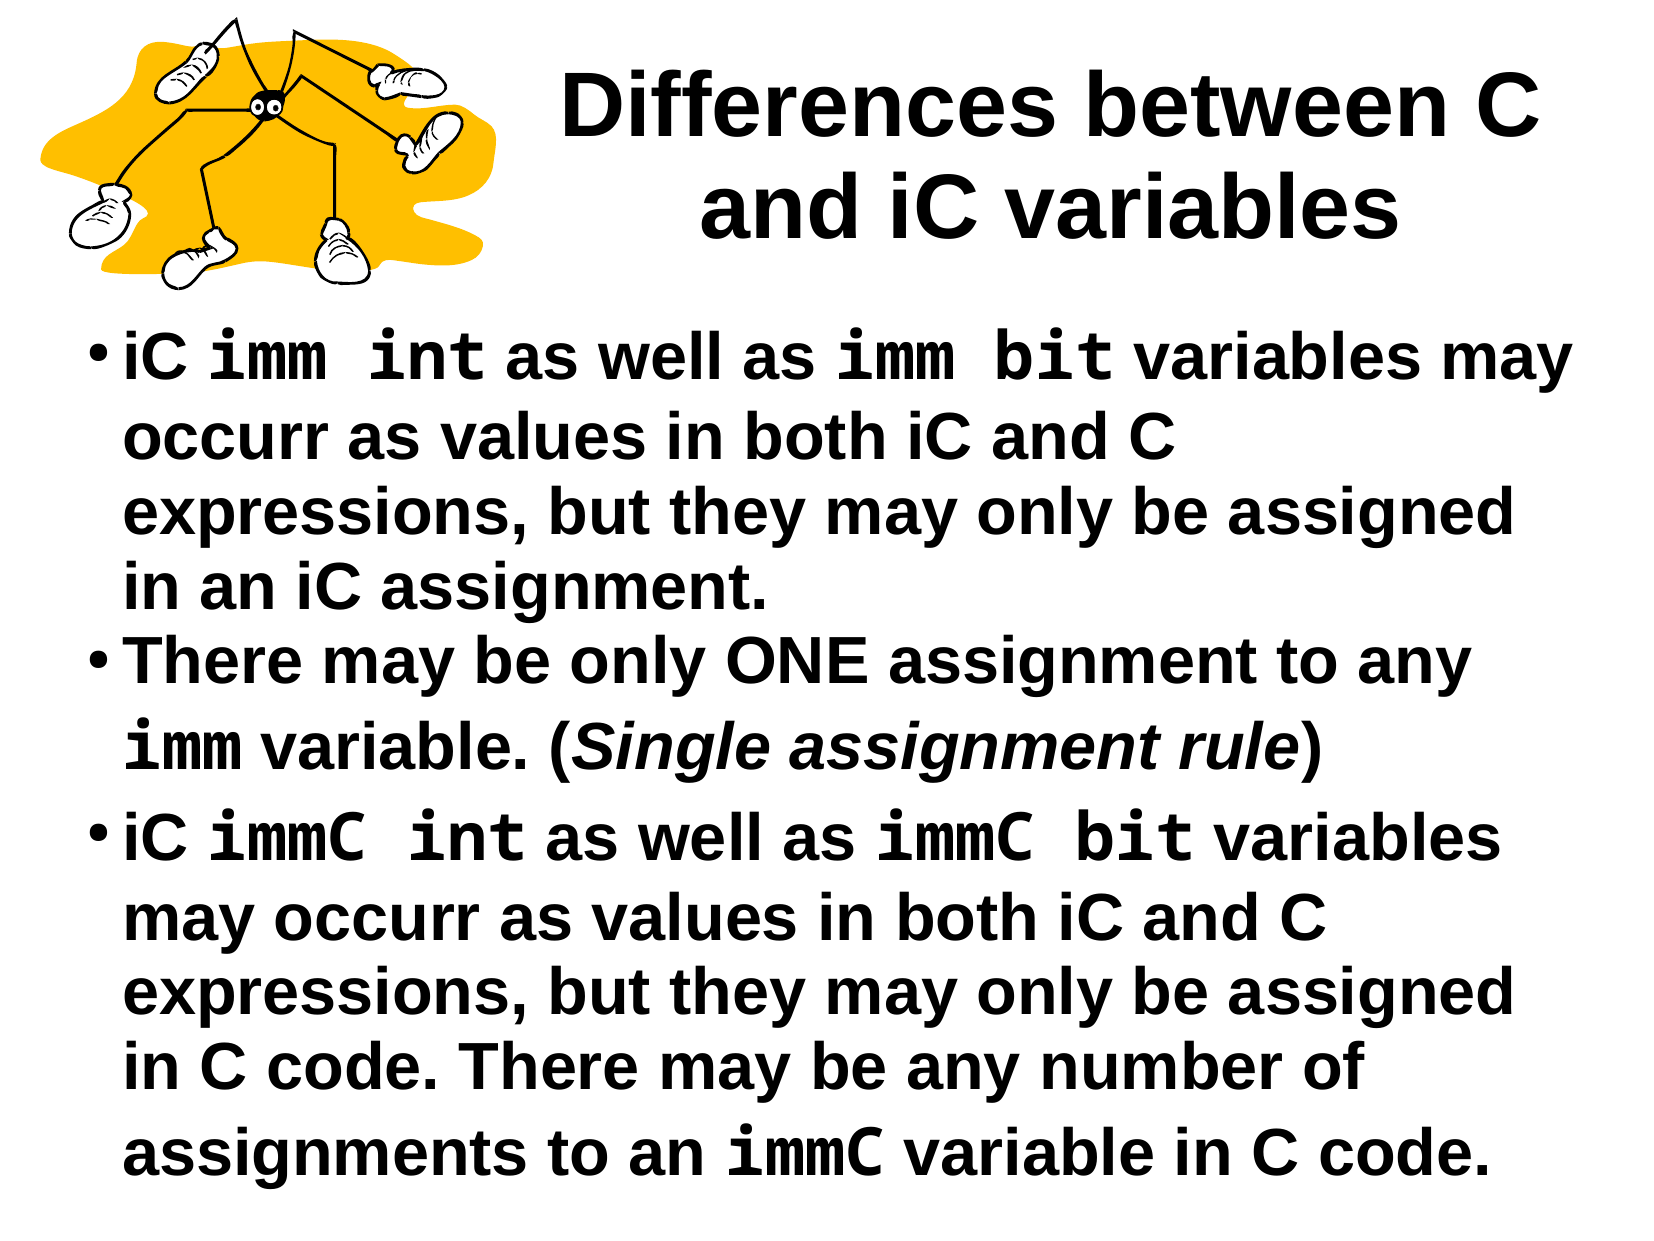

# Differences between C and iC variables
iC imm int as well as imm bit variables may occurr as values in both iC and C expressions, but they may only be assigned in an iC assignment.
There may be only ONE assignment to any imm variable. (Single assignment rule)
iC immC int as well as immC bit variables may occurr as values in both iC and C expressions, but they may only be assigned in C code. There may be any number of assignments to an immC variable in C code.